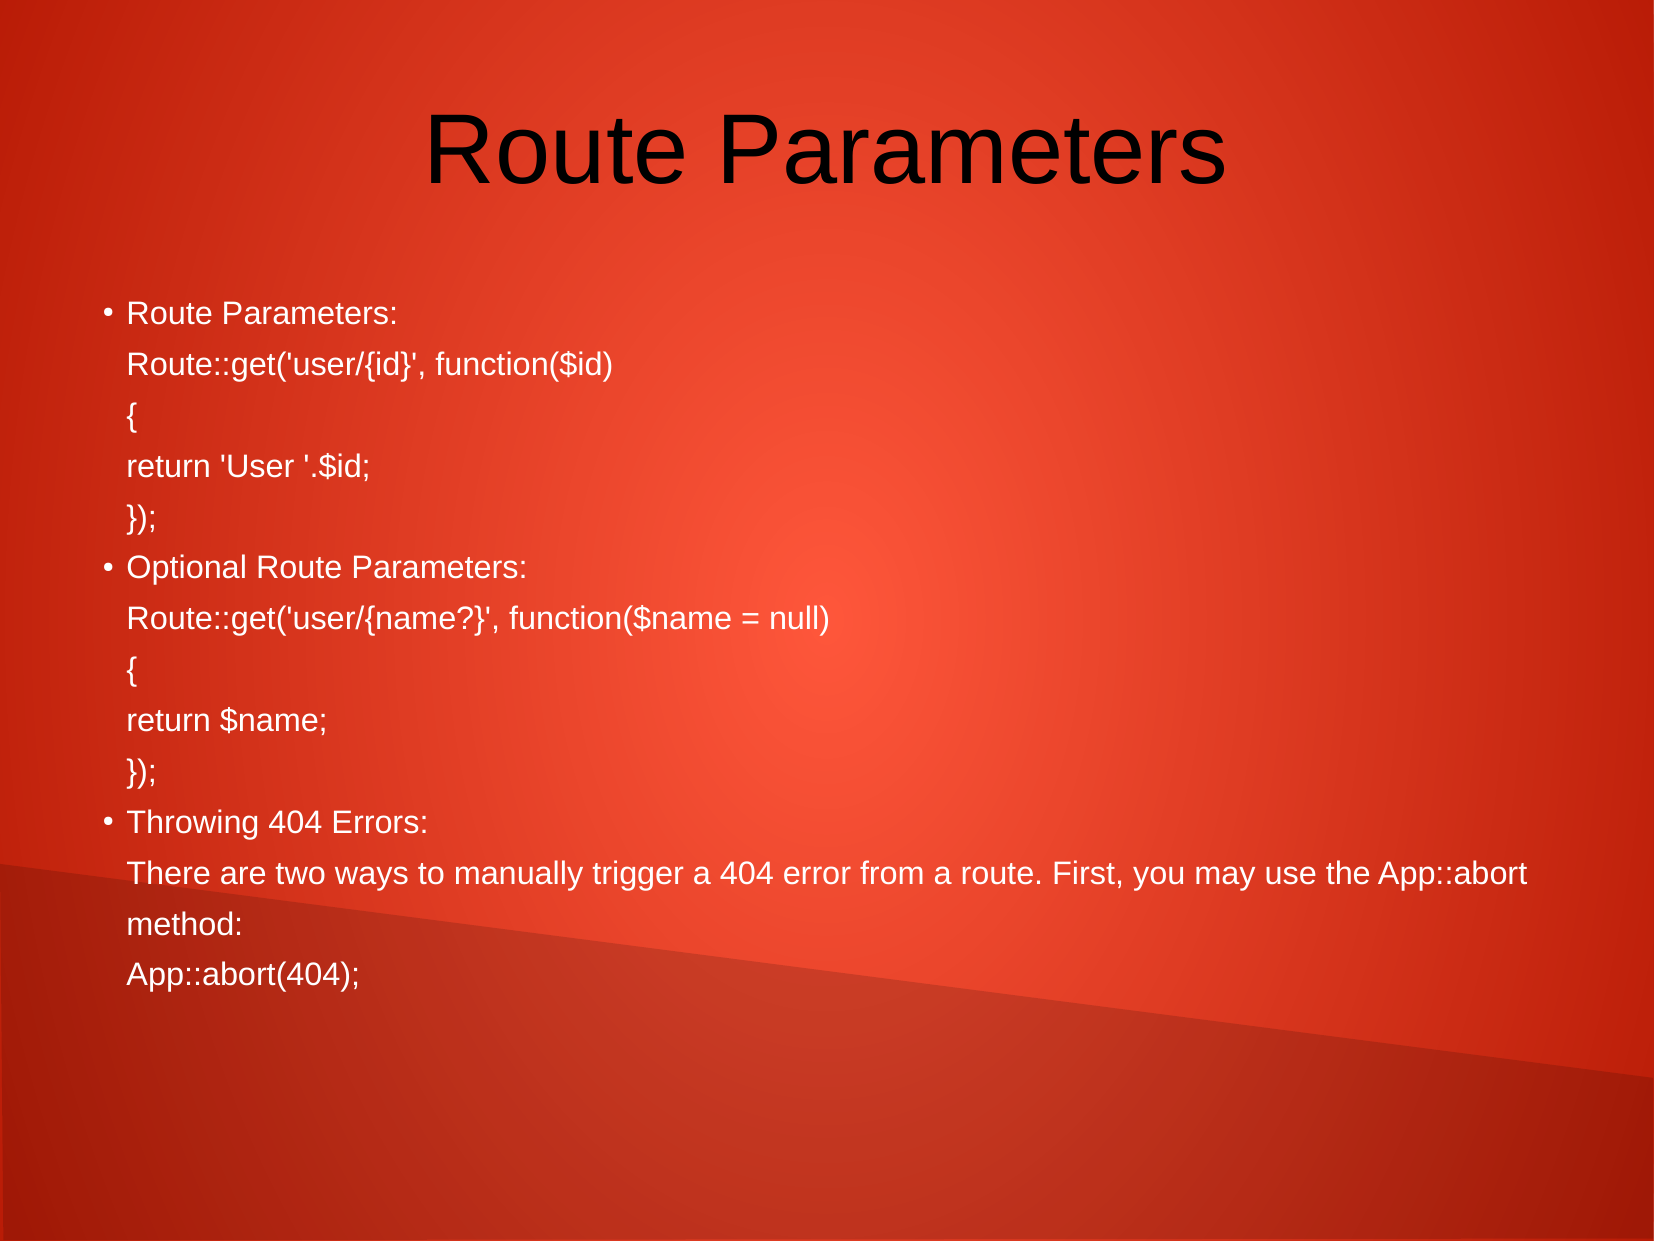

# Route Parameters
Route Parameters:
Route::get('user/{id}', function($id)
{
return 'User '.$id;
});
Optional Route Parameters:
Route::get('user/{name?}', function($name = null)
{
return $name;
});
Throwing 404 Errors:
There are two ways to manually trigger a 404 error from a route. First, you may use the App::abort
method:
App::abort(404);